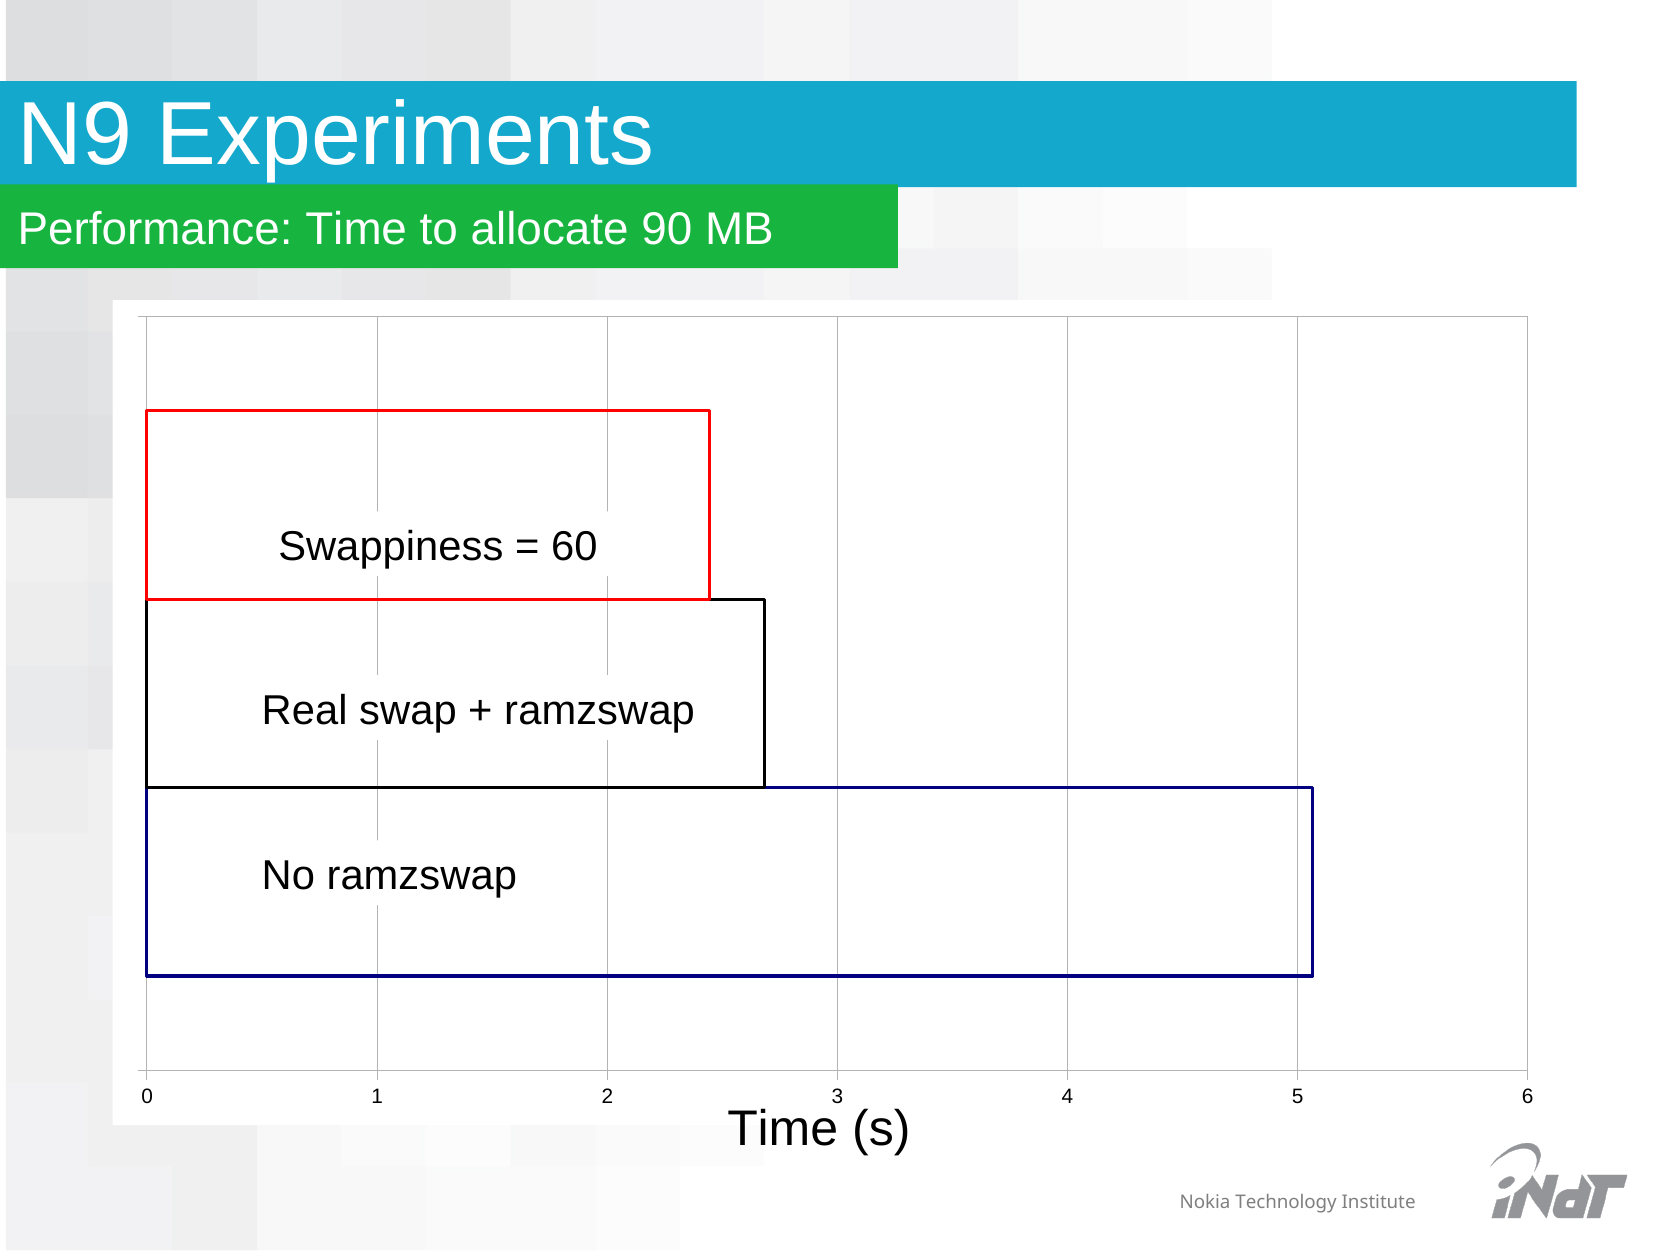

# N9 Experiments
Performance: Time to allocate 90 MB
### Chart
| Category | | | |
|---|---|---|---|
| None | 5.067 | 2.685 | 2.447 |Swappiness = 60
Real swap + ramzswap
No ramzswap
Time (s)